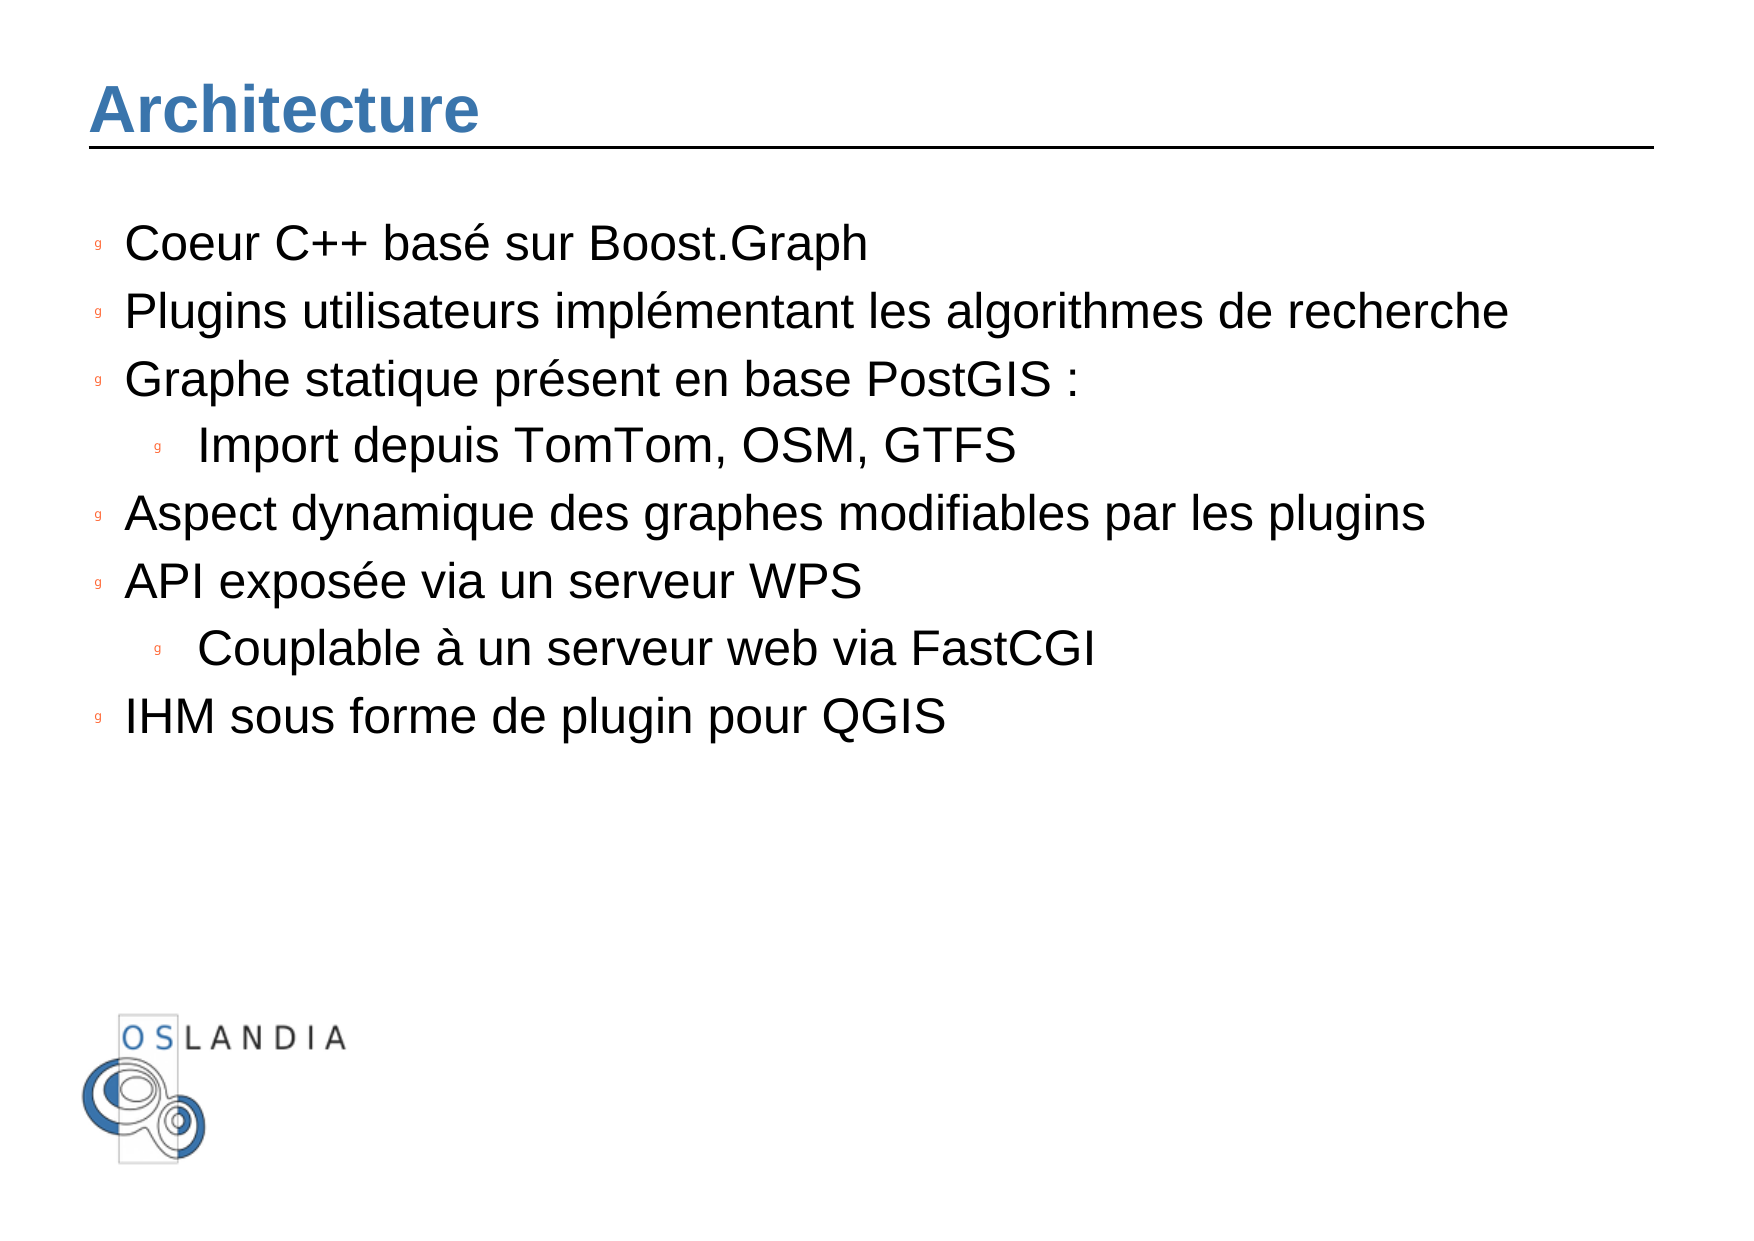

# Architecture
Coeur C++ basé sur Boost.Graph
Plugins utilisateurs implémentant les algorithmes de recherche
Graphe statique présent en base PostGIS :
Import depuis TomTom, OSM, GTFS
Aspect dynamique des graphes modifiables par les plugins
API exposée via un serveur WPS
Couplable à un serveur web via FastCGI
IHM sous forme de plugin pour QGIS